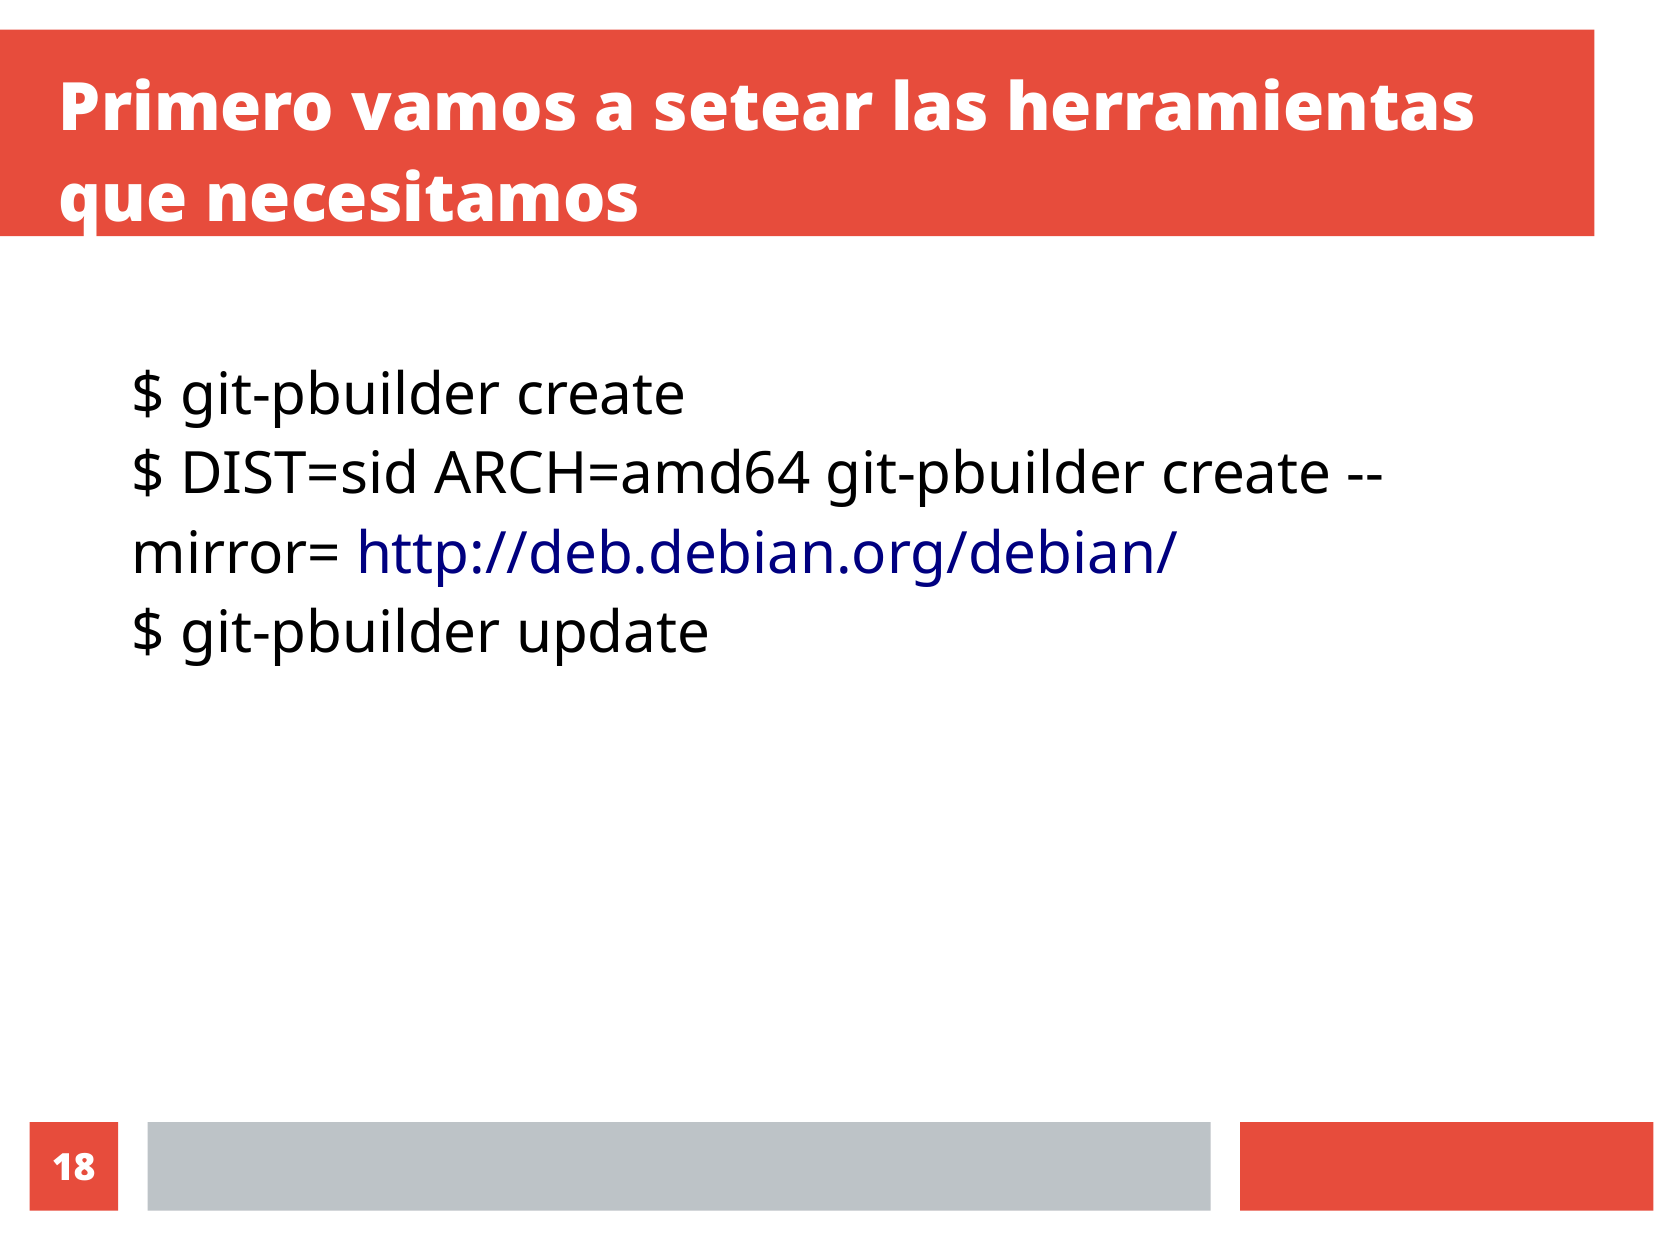

# Primero vamos a setear las herramientas que necesitamos
$ git-pbuilder create
$ DIST=sid ARCH=amd64 git-pbuilder create --mirror= http://deb.debian.org/debian/
$ git-pbuilder update
18